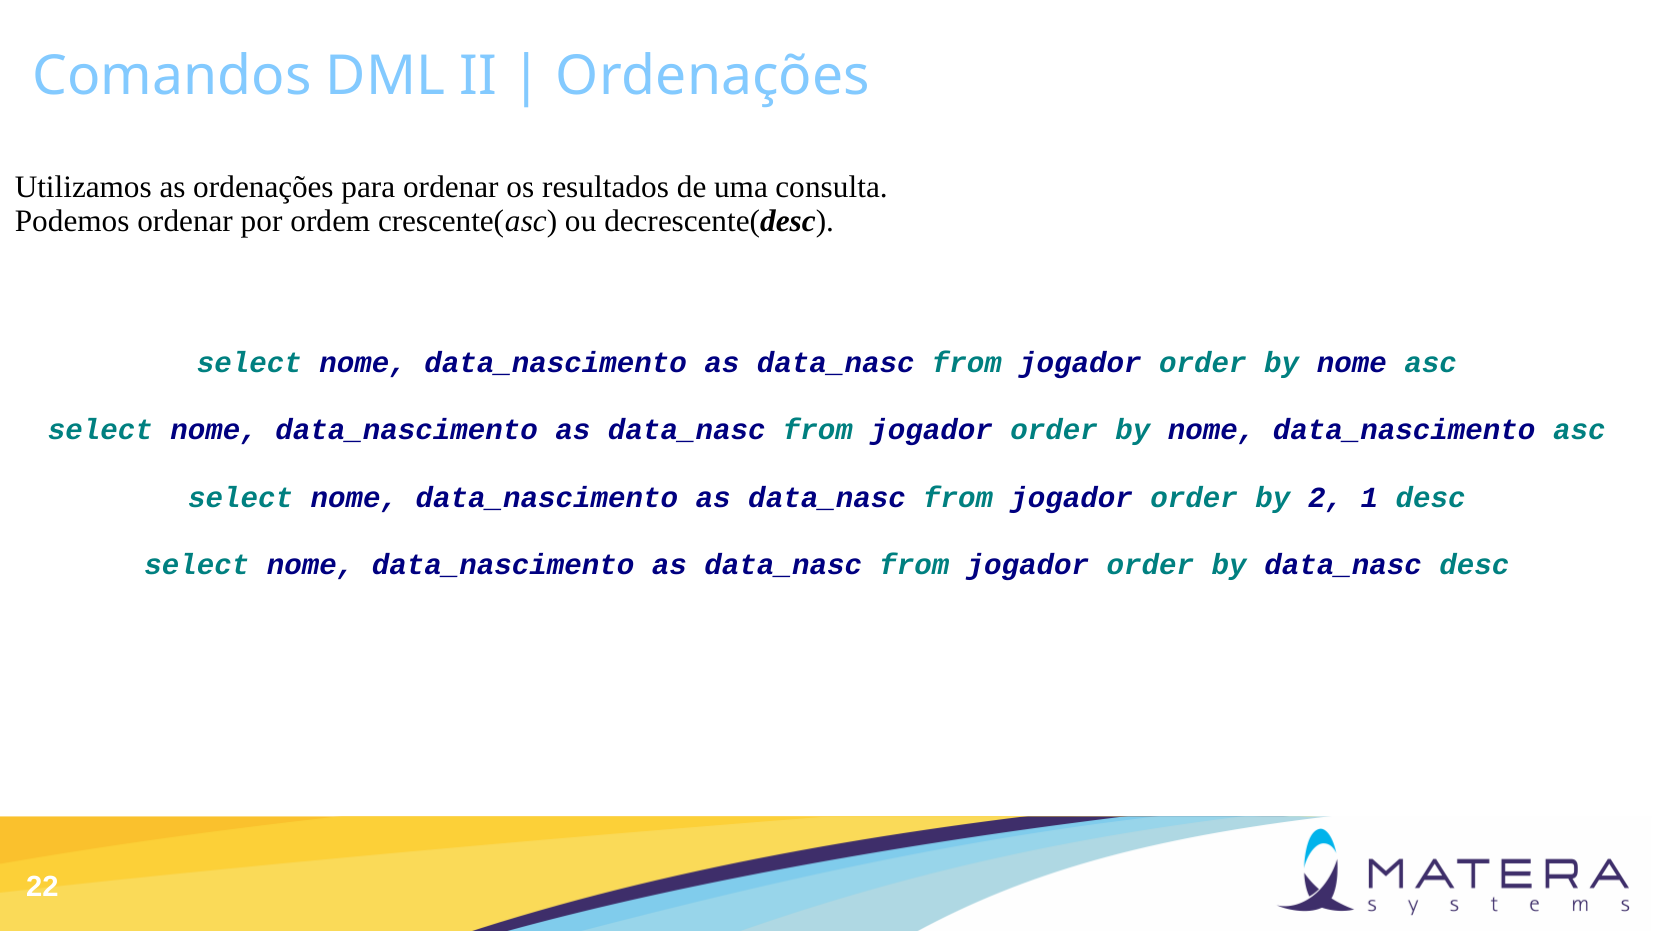

# Comandos DML II | Ordenações
Utilizamos as ordenações para ordenar os resultados de uma consulta.
Podemos ordenar por ordem crescente(asc) ou decrescente(desc).
select nome, data_nascimento as data_nasc from jogador order by nome asc
select nome, data_nascimento as data_nasc from jogador order by nome, data_nascimento asc
select nome, data_nascimento as data_nasc from jogador order by 2, 1 desc
select nome, data_nascimento as data_nasc from jogador order by data_nasc desc